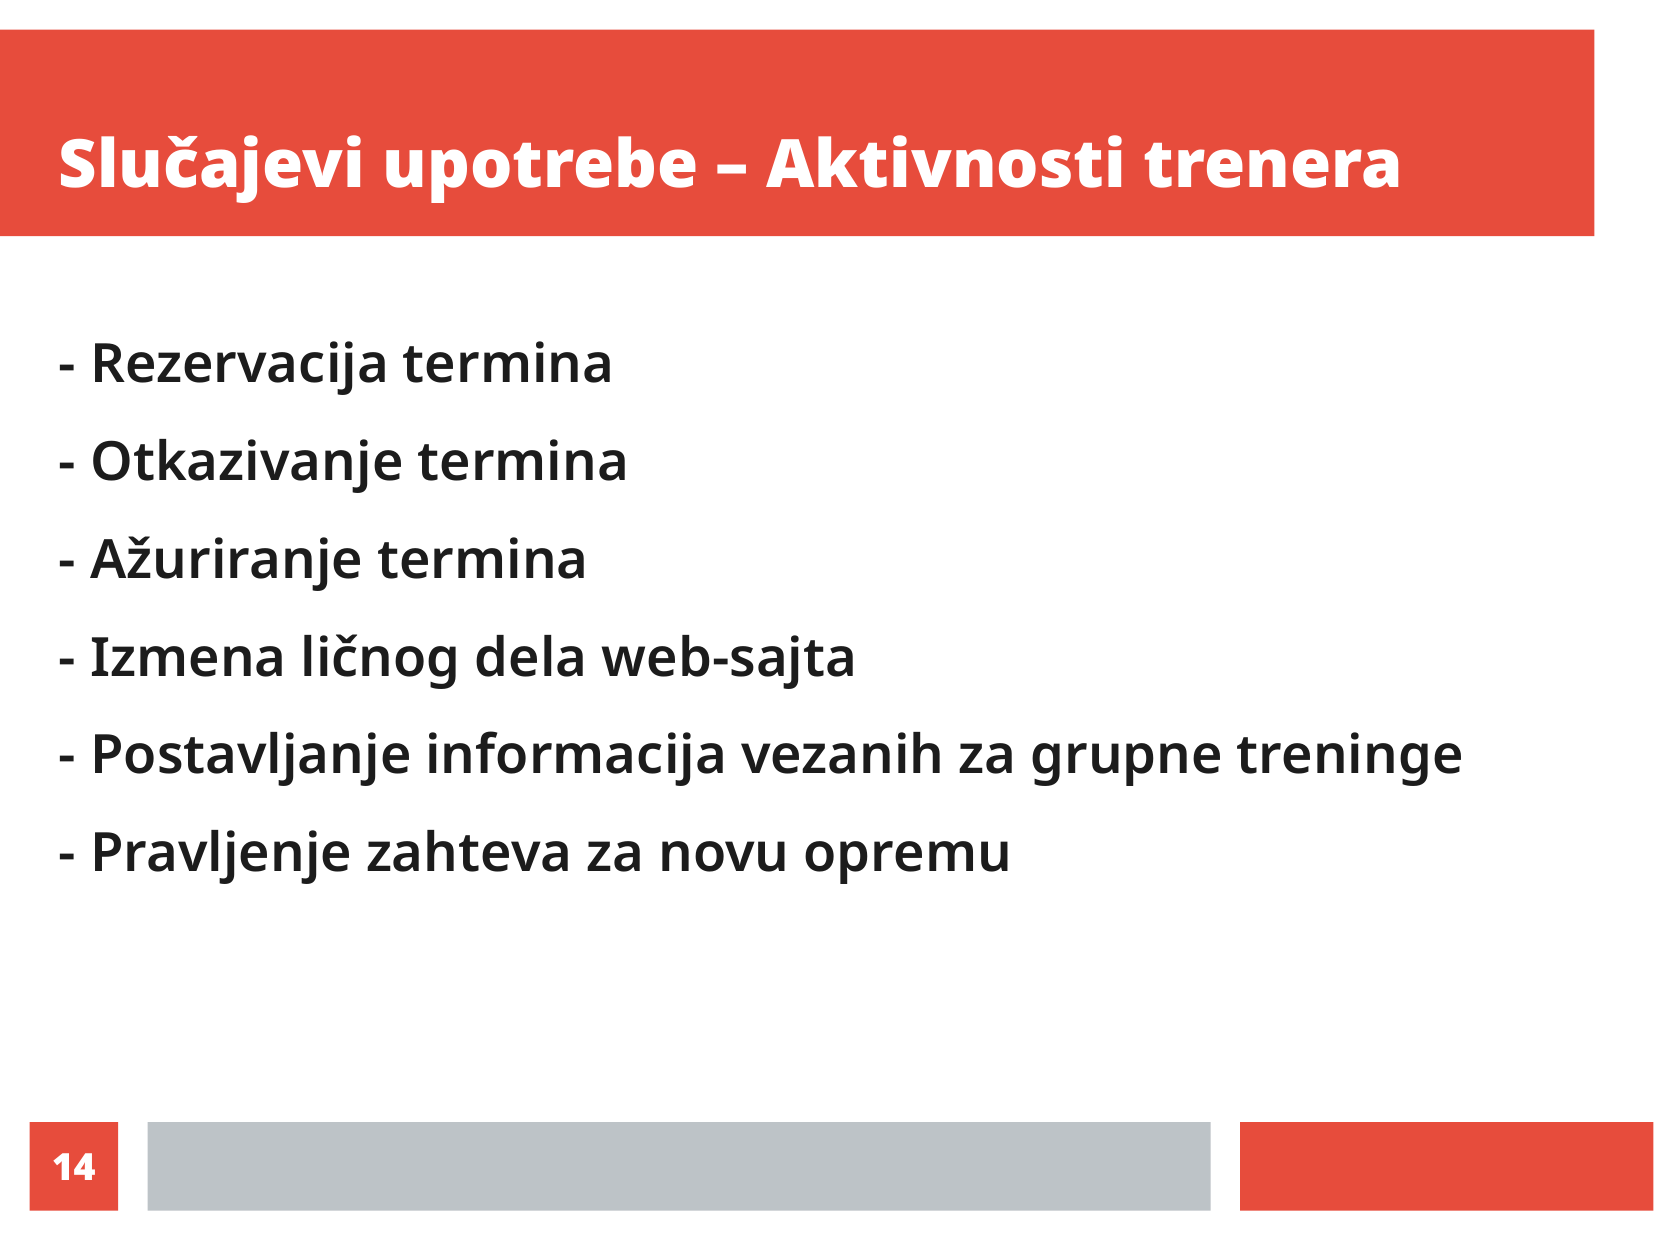

# Slučajevi upotrebe – Aktivnosti trenera
- Rezervacija termina
- Otkazivanje termina
- Ažuriranje termina
- Izmena ličnog dela web-sajta
- Postavljanje informacija vezanih za grupne treninge
- Pravljenje zahteva za novu opremu
14